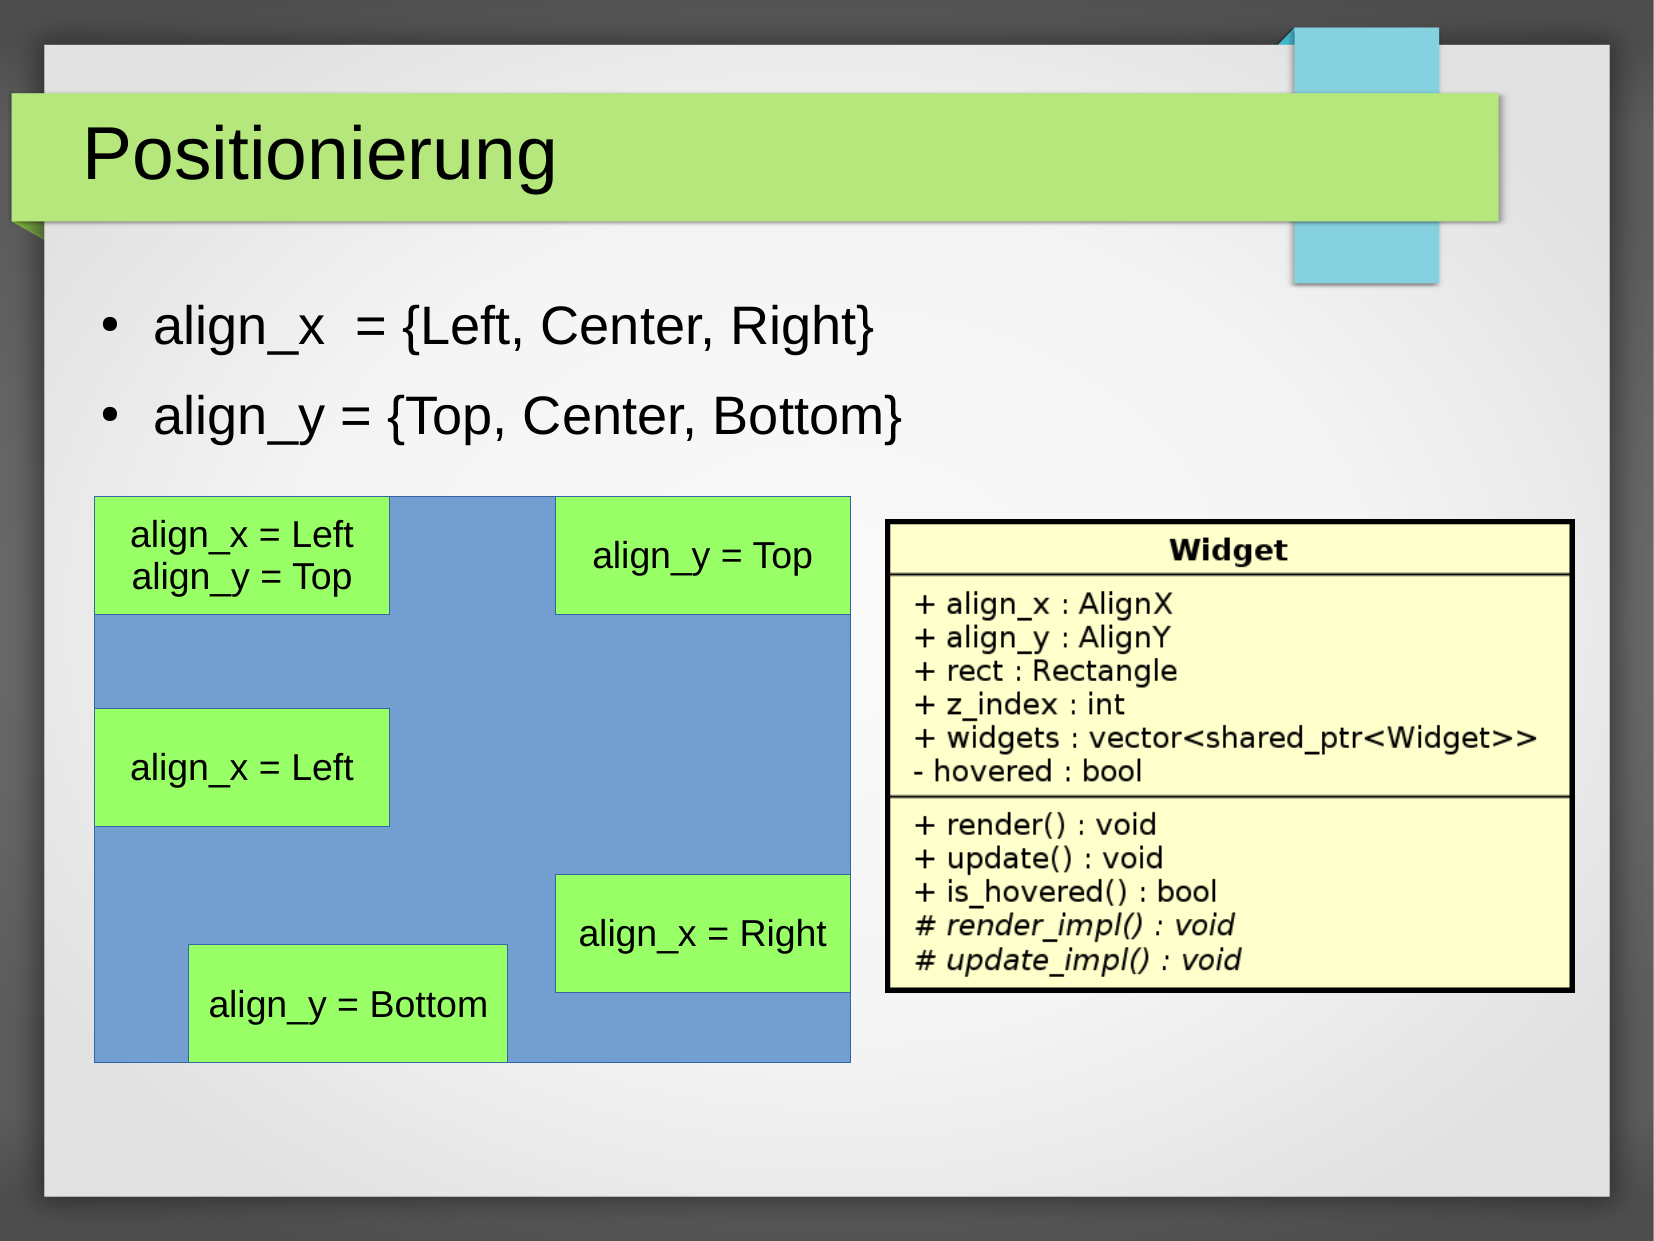

# Positionierung
align_x = {Left, Center, Right}
align_y = {Top, Center, Bottom}
align_x = Left
align_y = Top
align_y = Top
align_x = Left
align_x = Right
align_y = Bottom